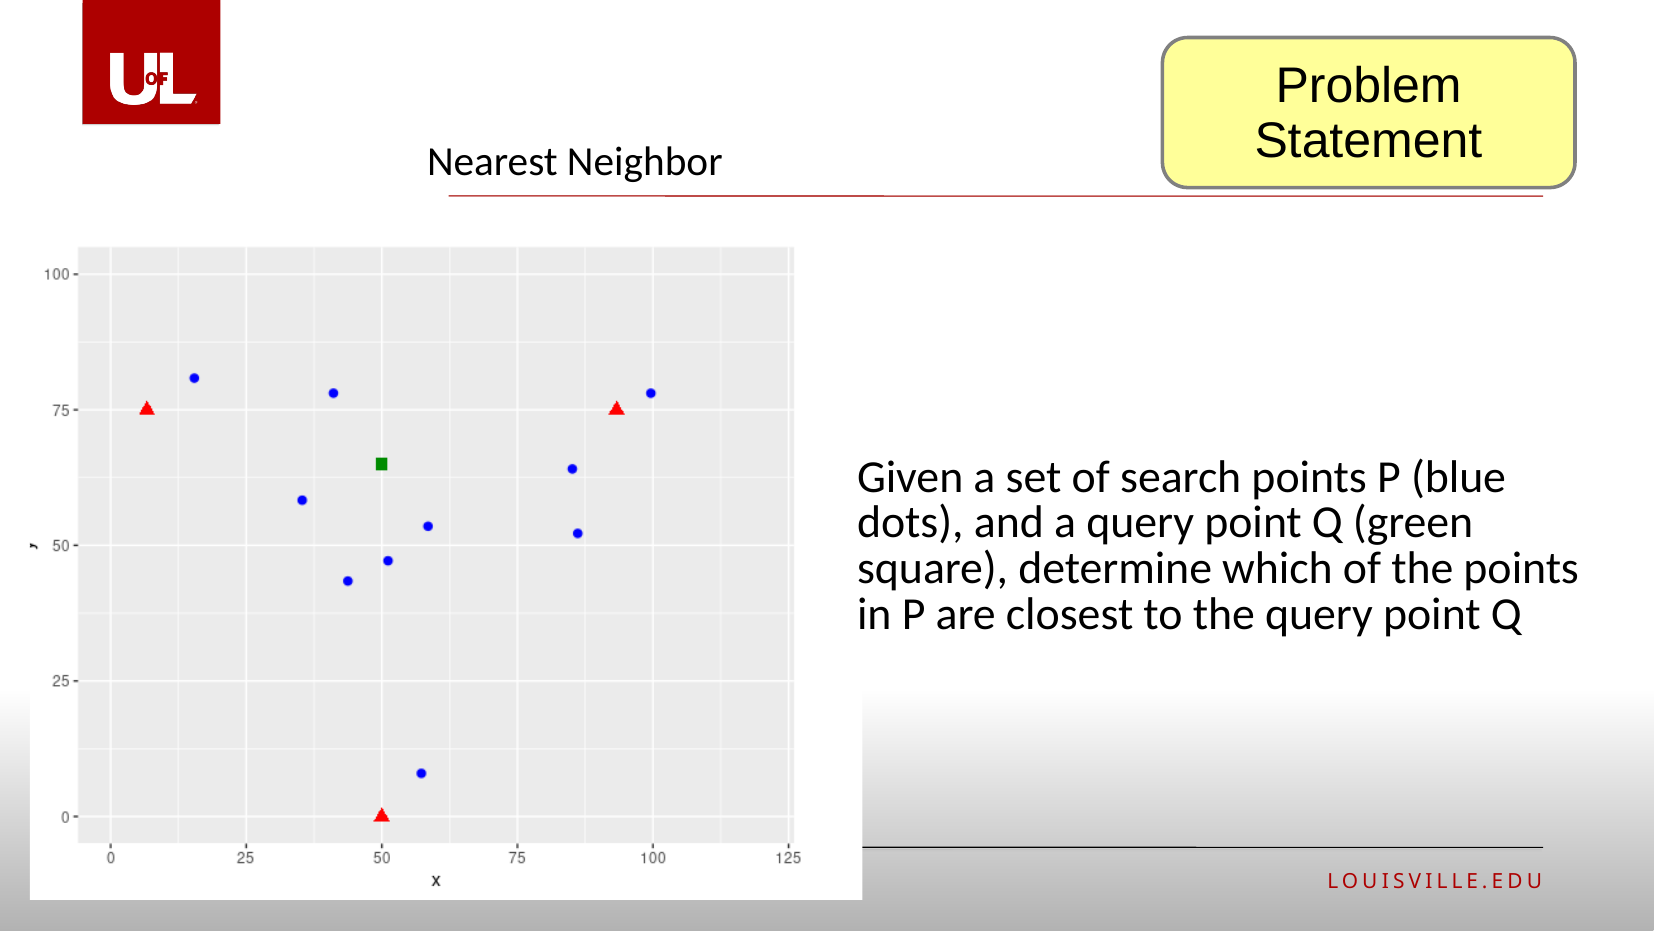

Problem
Statement
# Nearest Neighbor
Given a set of search points P (blue dots), and a query point Q (green square), determine which of the points in P are closest to the query point Q